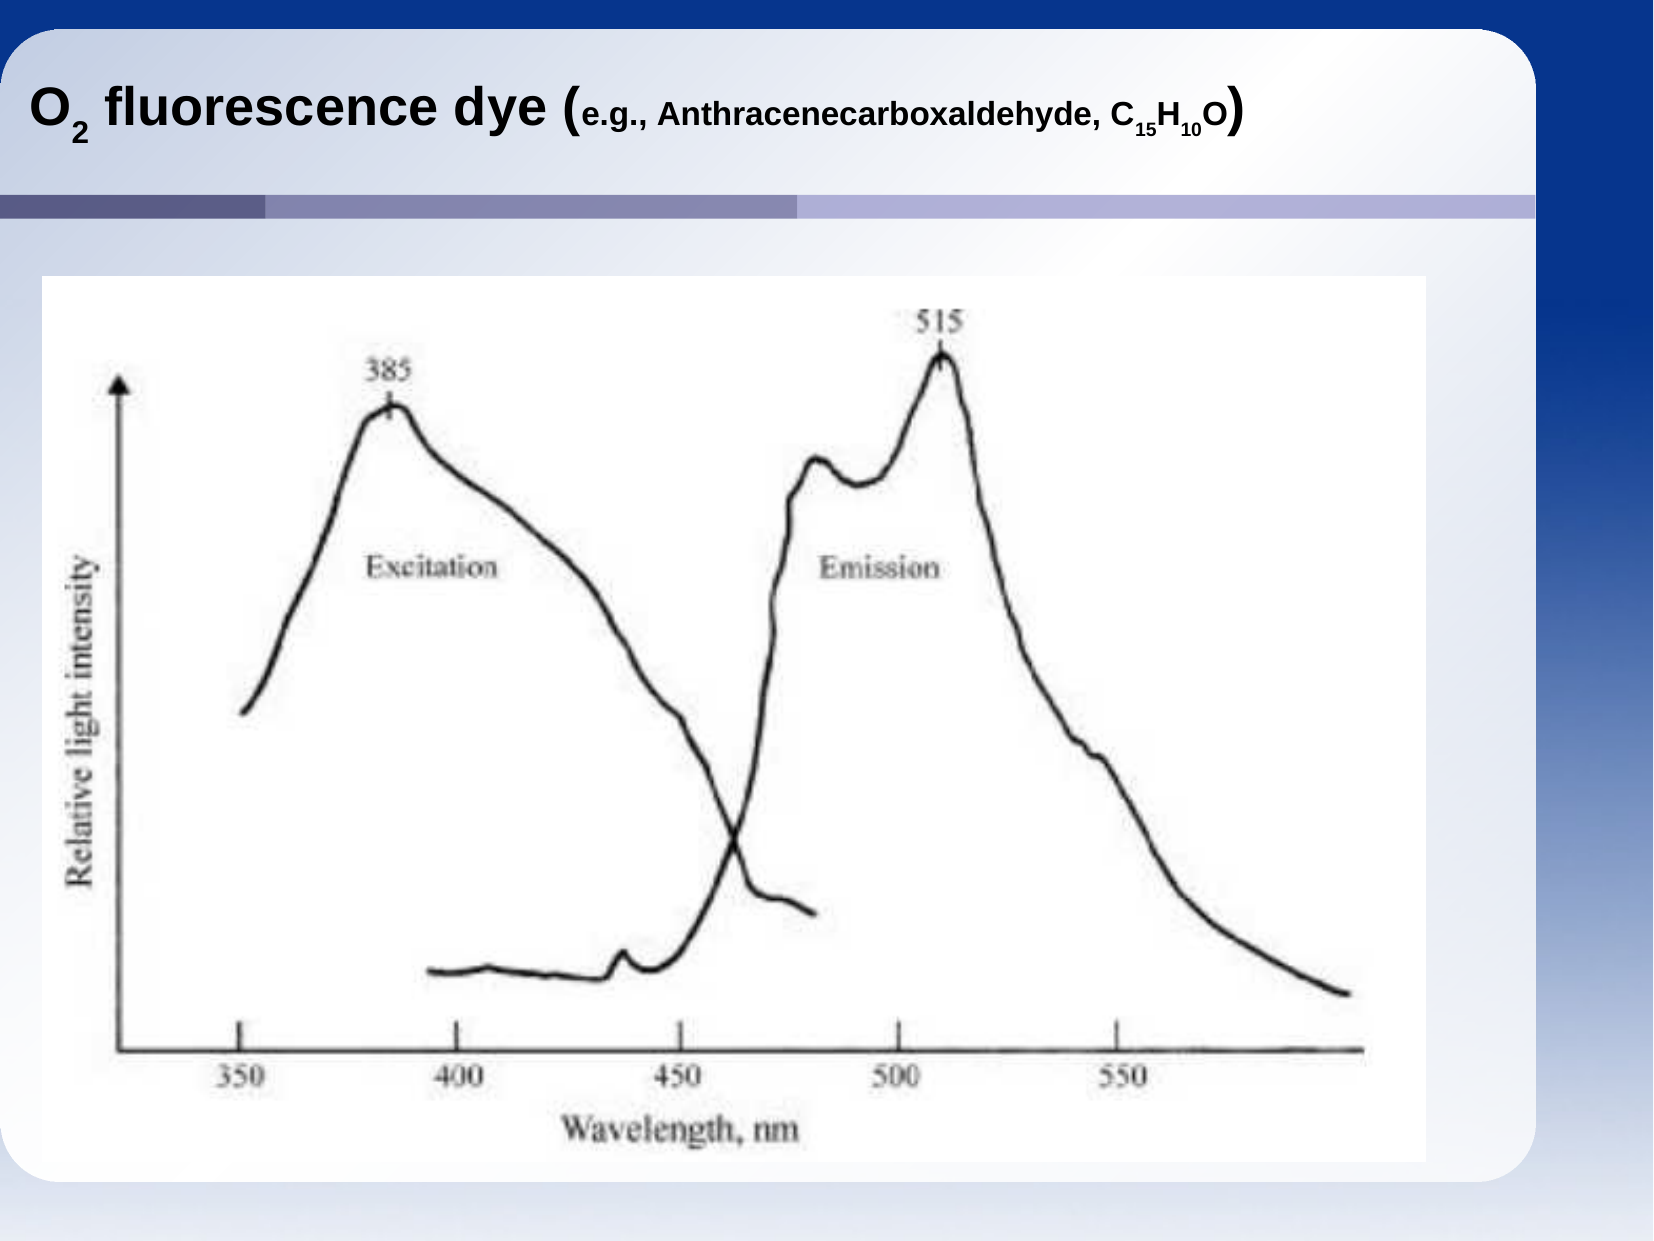

# O2 fluorescence dye (e.g., Anthracenecarboxaldehyde, C15H10O)